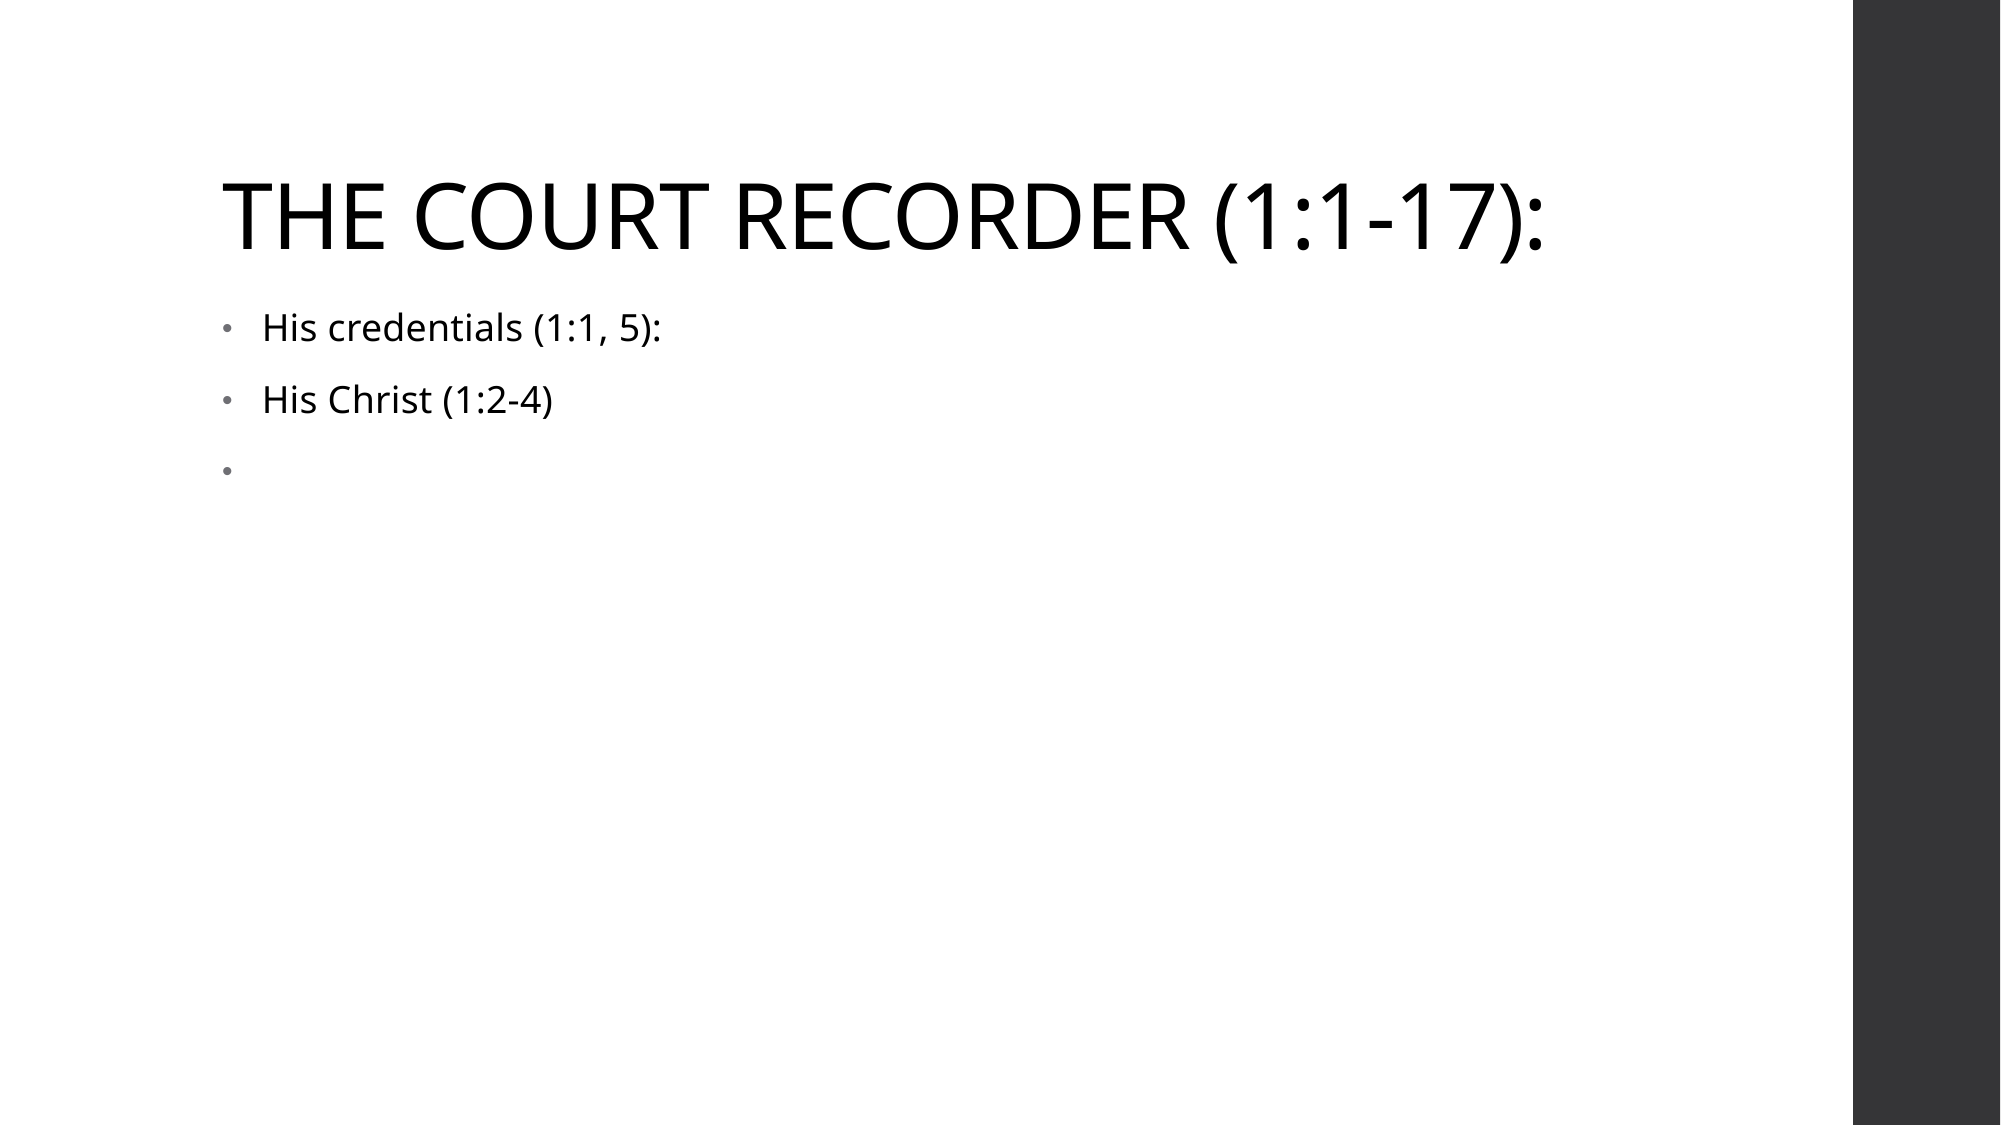

# THE COURT RECORDER (1:1-17):
 His credentials (1:1, 5):
 His Christ (1:2-4)